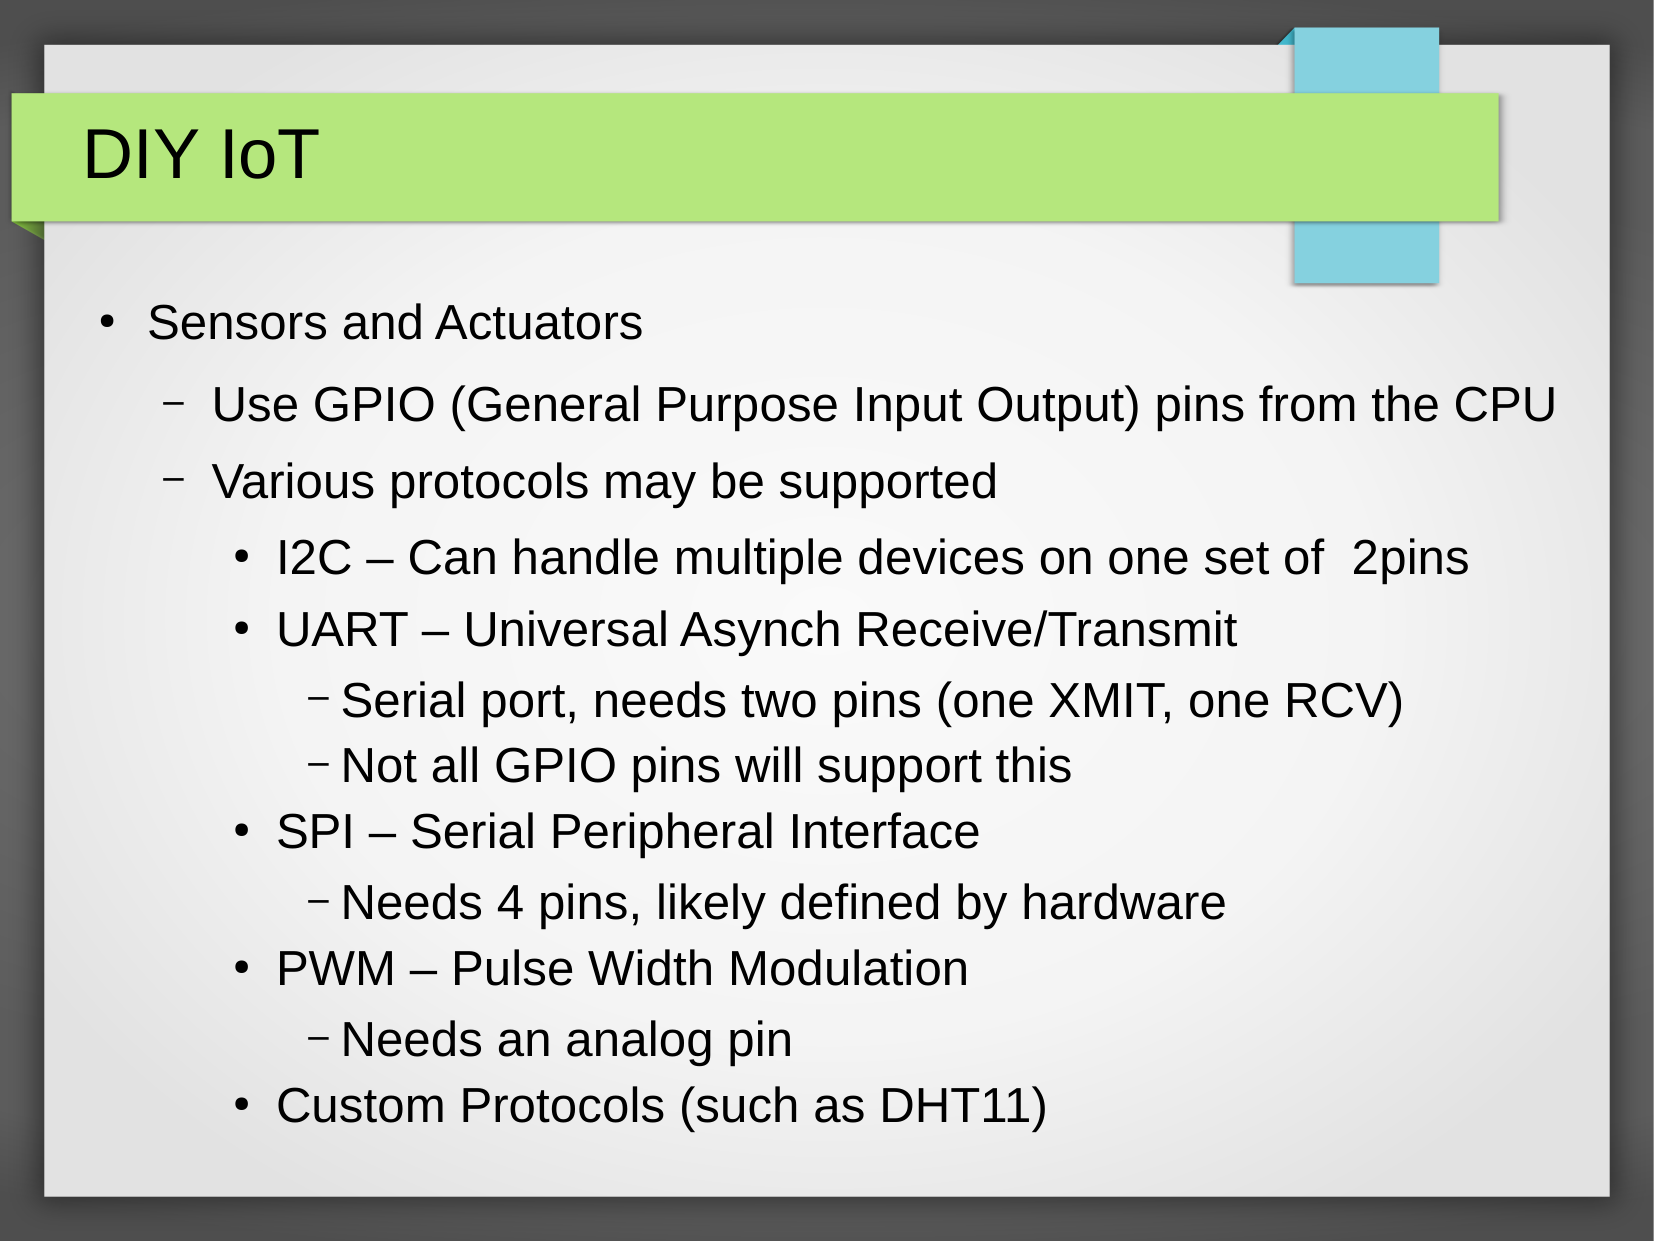

# DIY IoT
Sensors and Actuators
Use GPIO (General Purpose Input Output) pins from the CPU
Various protocols may be supported
I2C – Can handle multiple devices on one set of 2pins
UART – Universal Asynch Receive/Transmit
Serial port, needs two pins (one XMIT, one RCV)
Not all GPIO pins will support this
SPI – Serial Peripheral Interface
Needs 4 pins, likely defined by hardware
PWM – Pulse Width Modulation
Needs an analog pin
Custom Protocols (such as DHT11)